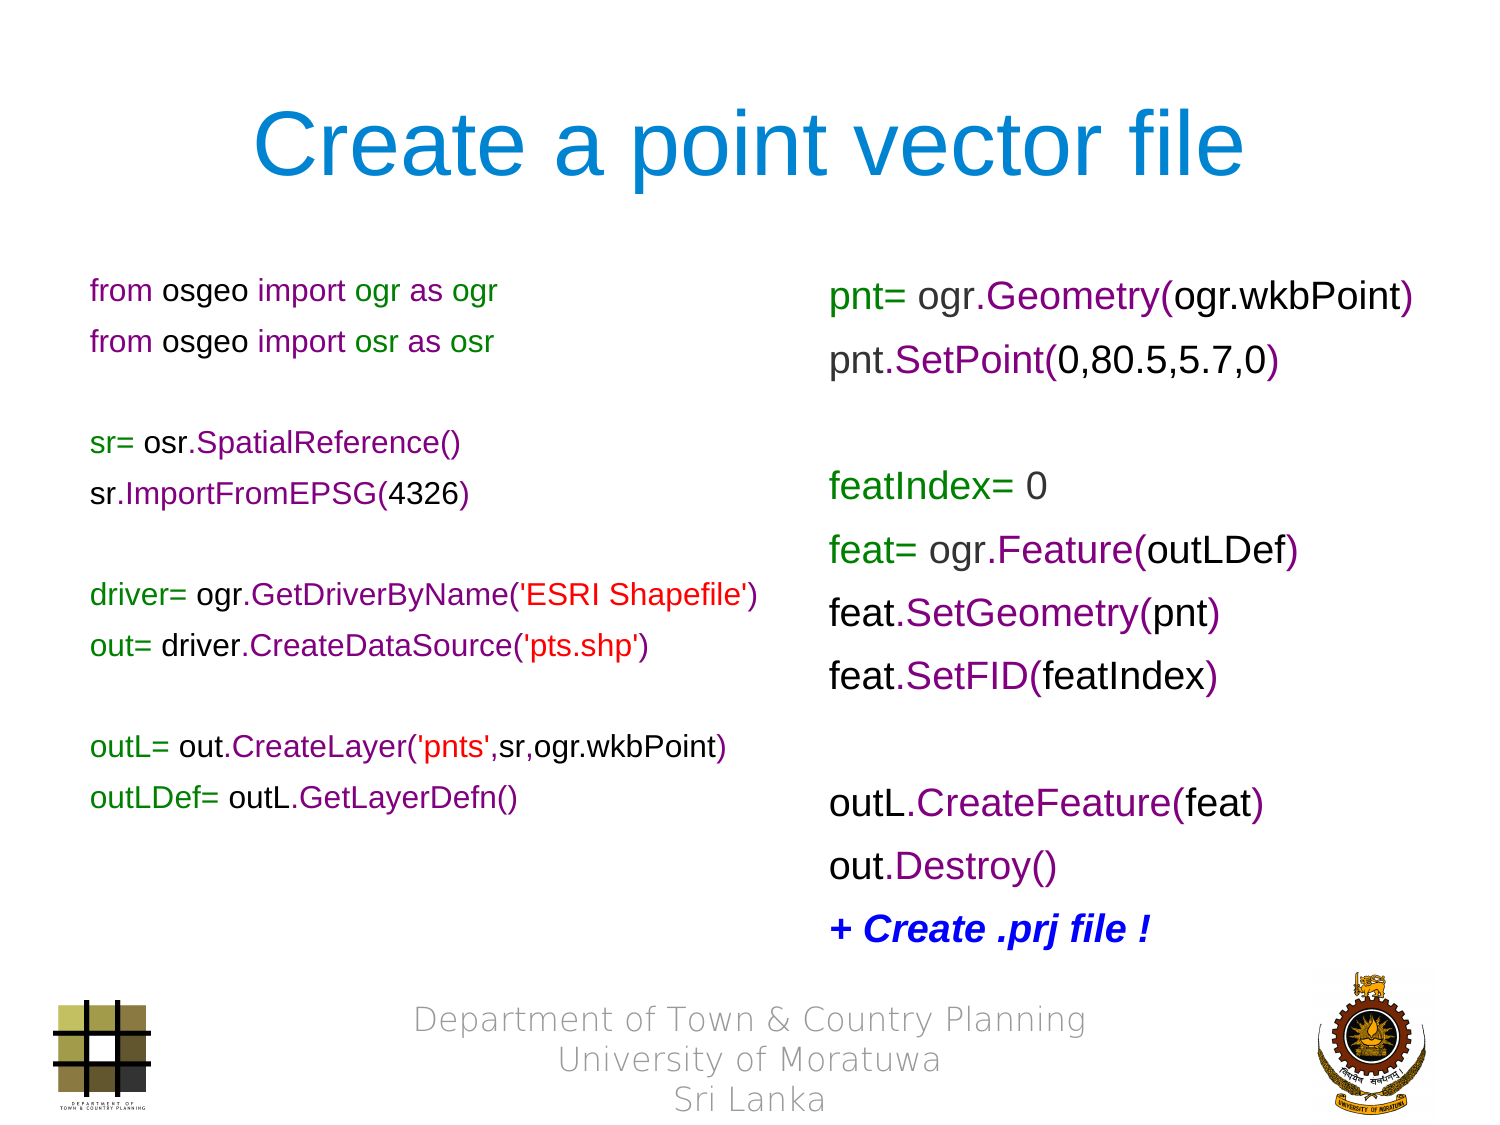

# Create a point vector file
from osgeo import ogr as ogr
from osgeo import osr as osr
sr= osr.SpatialReference()
sr.ImportFromEPSG(4326)
driver= ogr.GetDriverByName('ESRI Shapefile')
out= driver.CreateDataSource('pts.shp')
outL= out.CreateLayer('pnts',sr,ogr.wkbPoint)
outLDef= outL.GetLayerDefn()
pnt= ogr.Geometry(ogr.wkbPoint)
pnt.SetPoint(0,80.5,5.7,0)
featIndex= 0
feat= ogr.Feature(outLDef)
feat.SetGeometry(pnt)
feat.SetFID(featIndex)
outL.CreateFeature(feat)
out.Destroy()
+ Create .prj file !